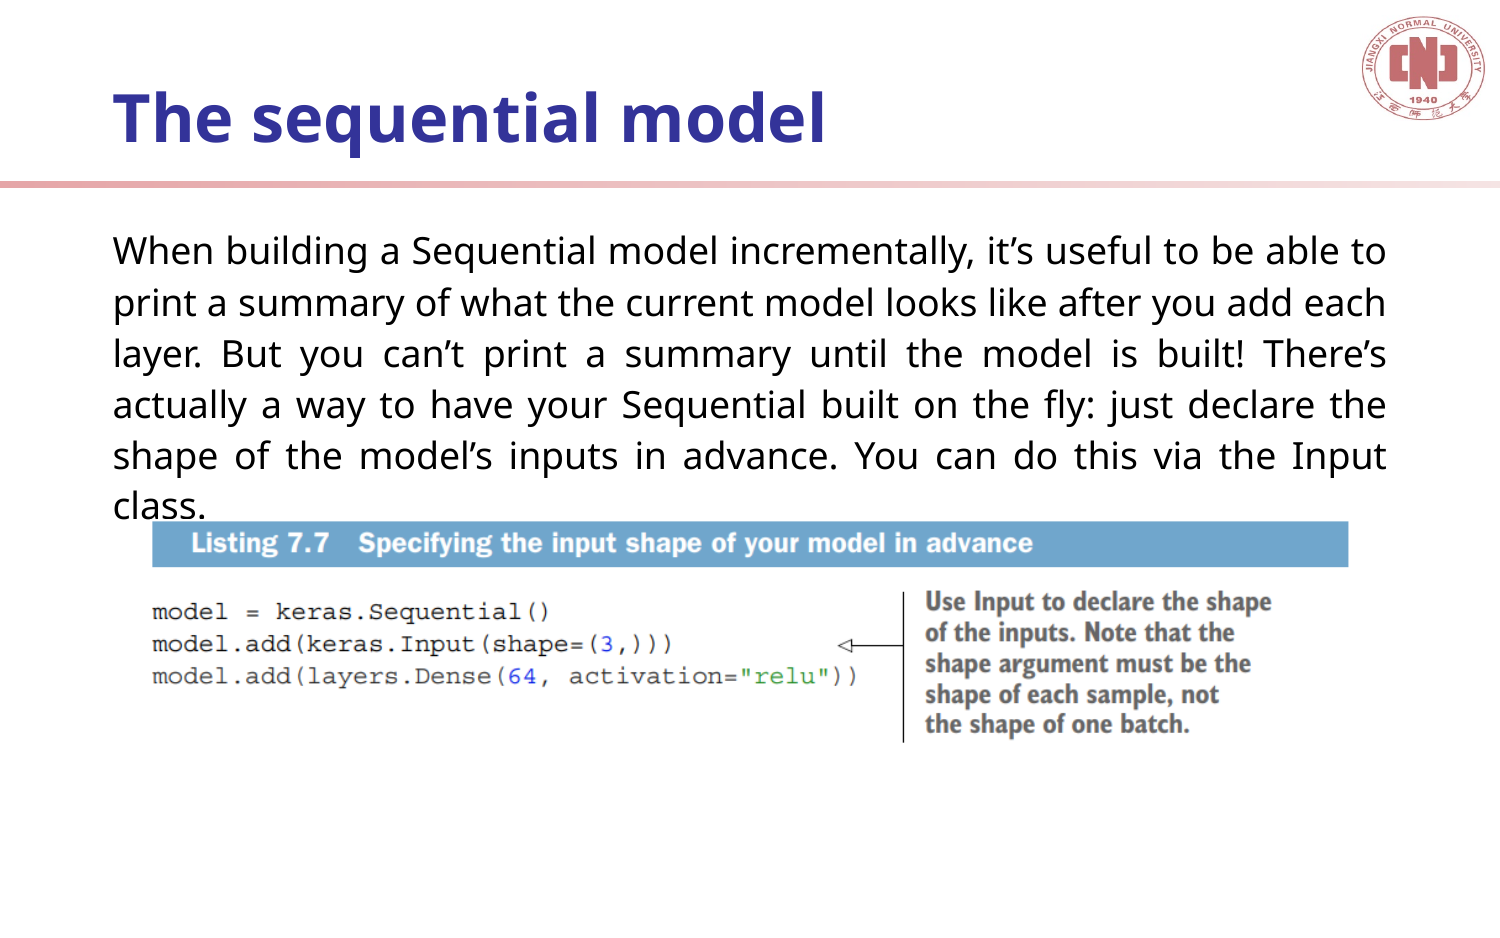

The sequential model
# When building a Sequential model incrementally, it’s useful to be able to print a summary of what the current model looks like after you add each layer. But you can’t print a summary until the model is built! There’s actually a way to have your Sequential built on the fly: just declare the shape of the model’s inputs in advance. You can do this via the Input class.